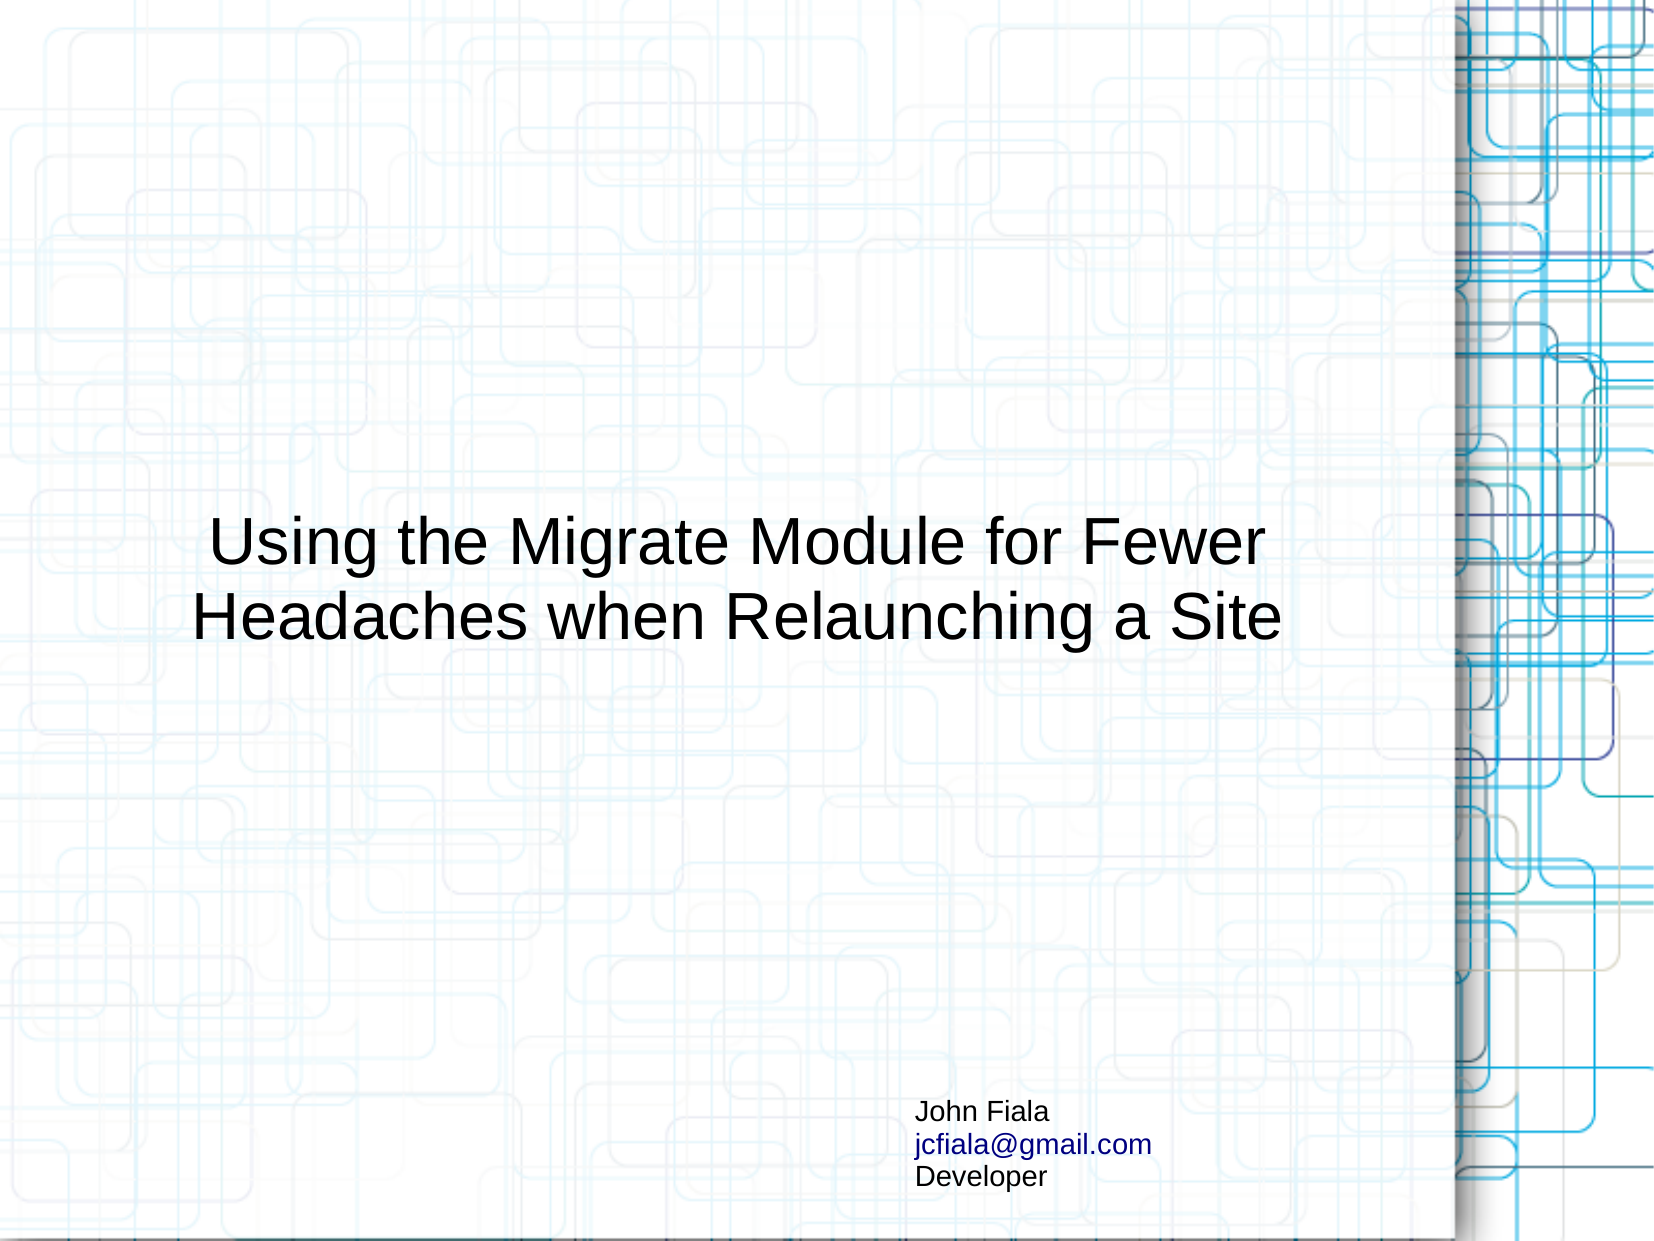

# Using the Migrate Module for Fewer Headaches when Relaunching a Site
John Fiala
jcfiala@gmail.com
Developer